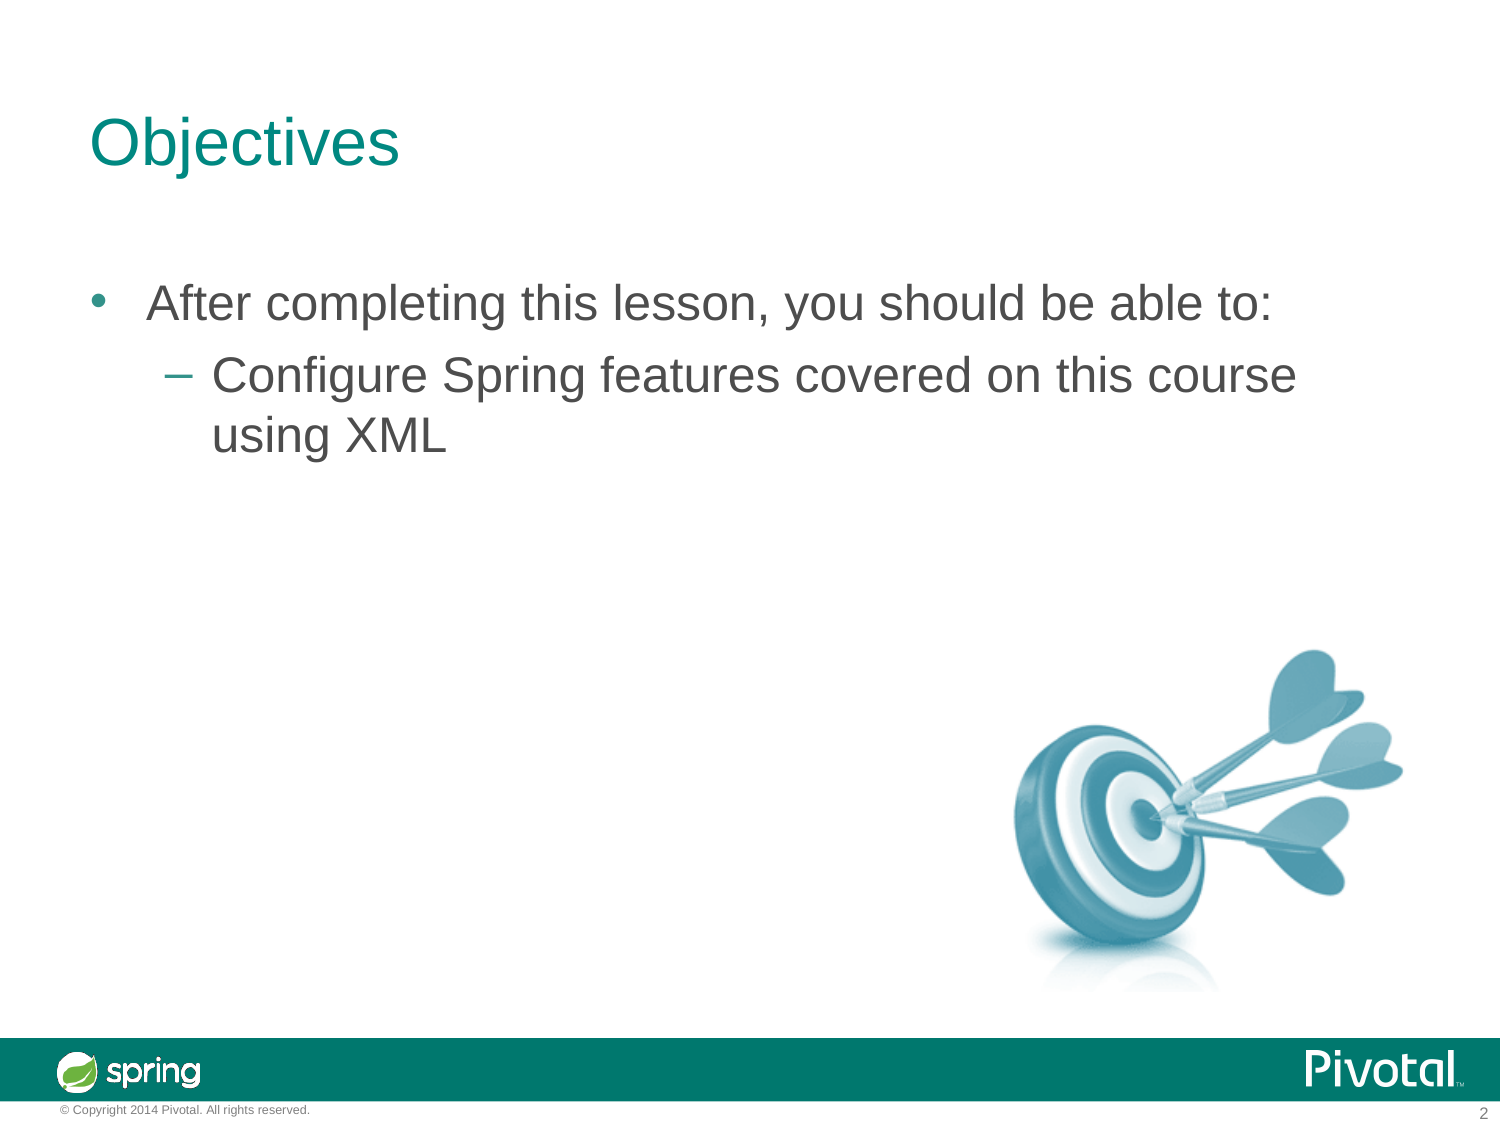

# Objectives
After completing this lesson, you should be able to:
Configure Spring features covered on this course using XML